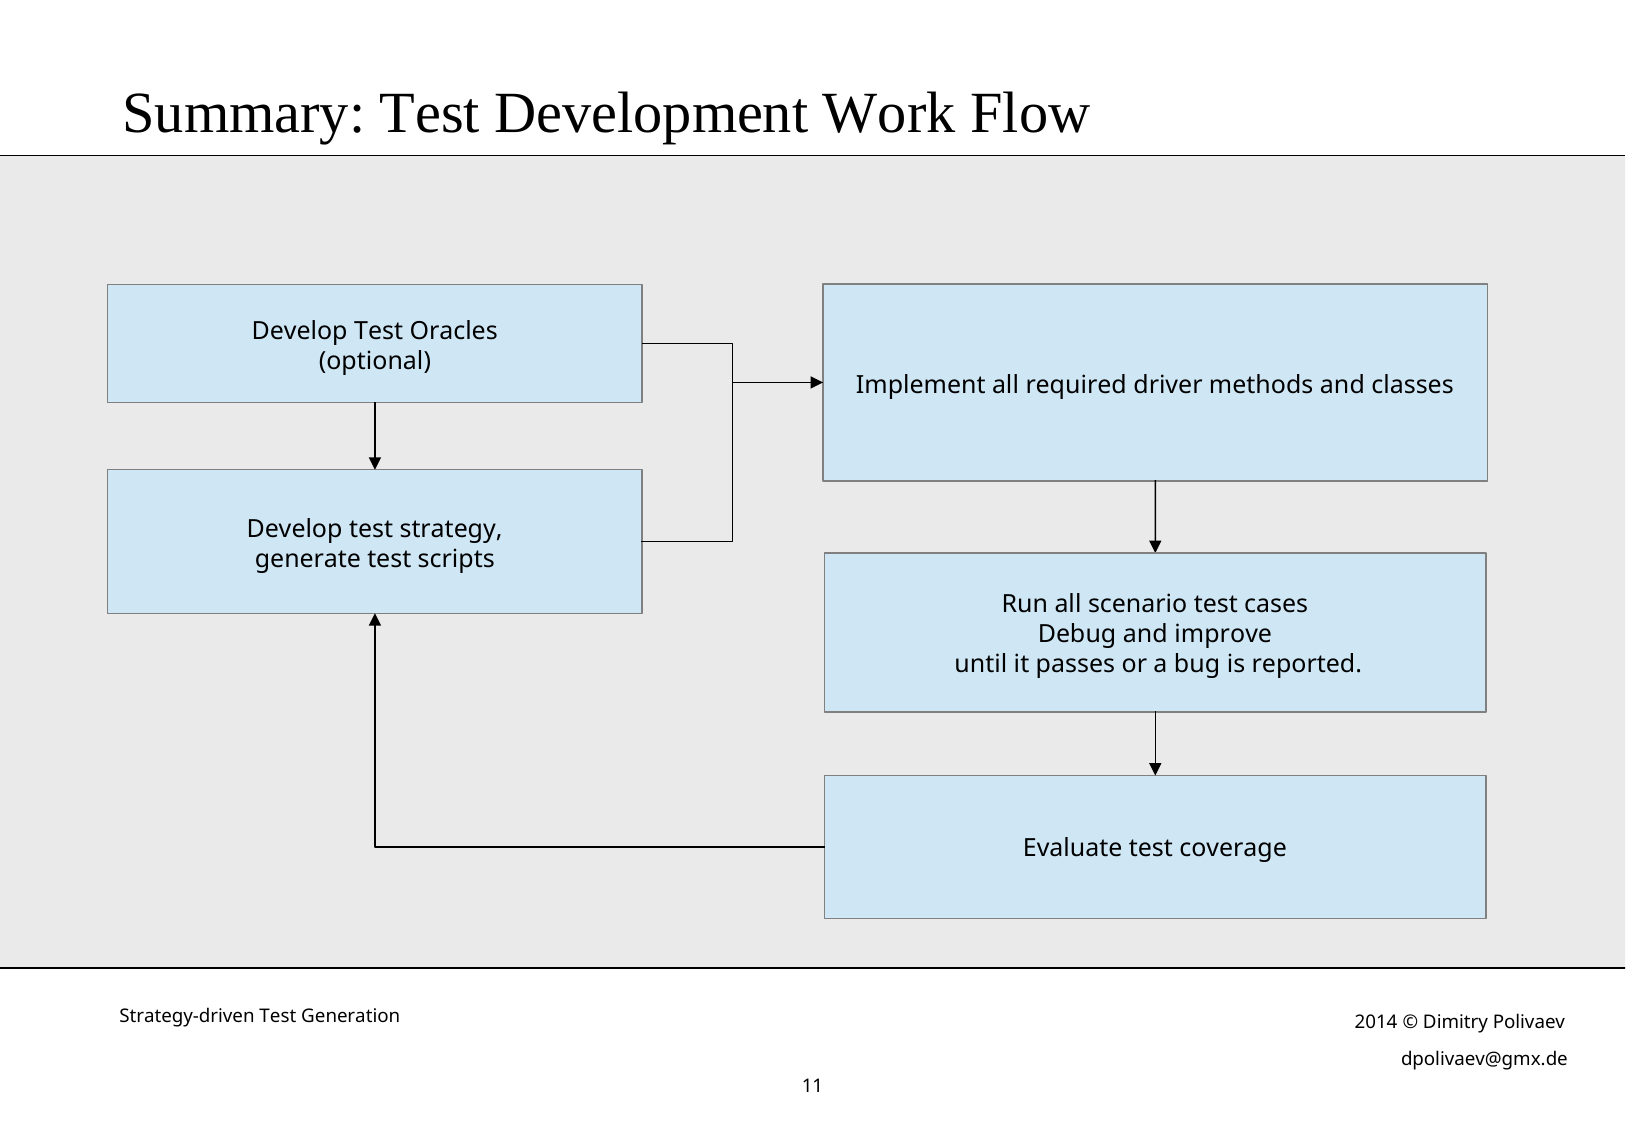

# Summary: Test Development Work Flow
Implement all required driver methods and classes
Develop Test Oracles
(optional)
Develop test strategy,
generate test scripts
Run all scenario test cases
Debug and improve
 until it passes or a bug is reported.
Evaluate test coverage